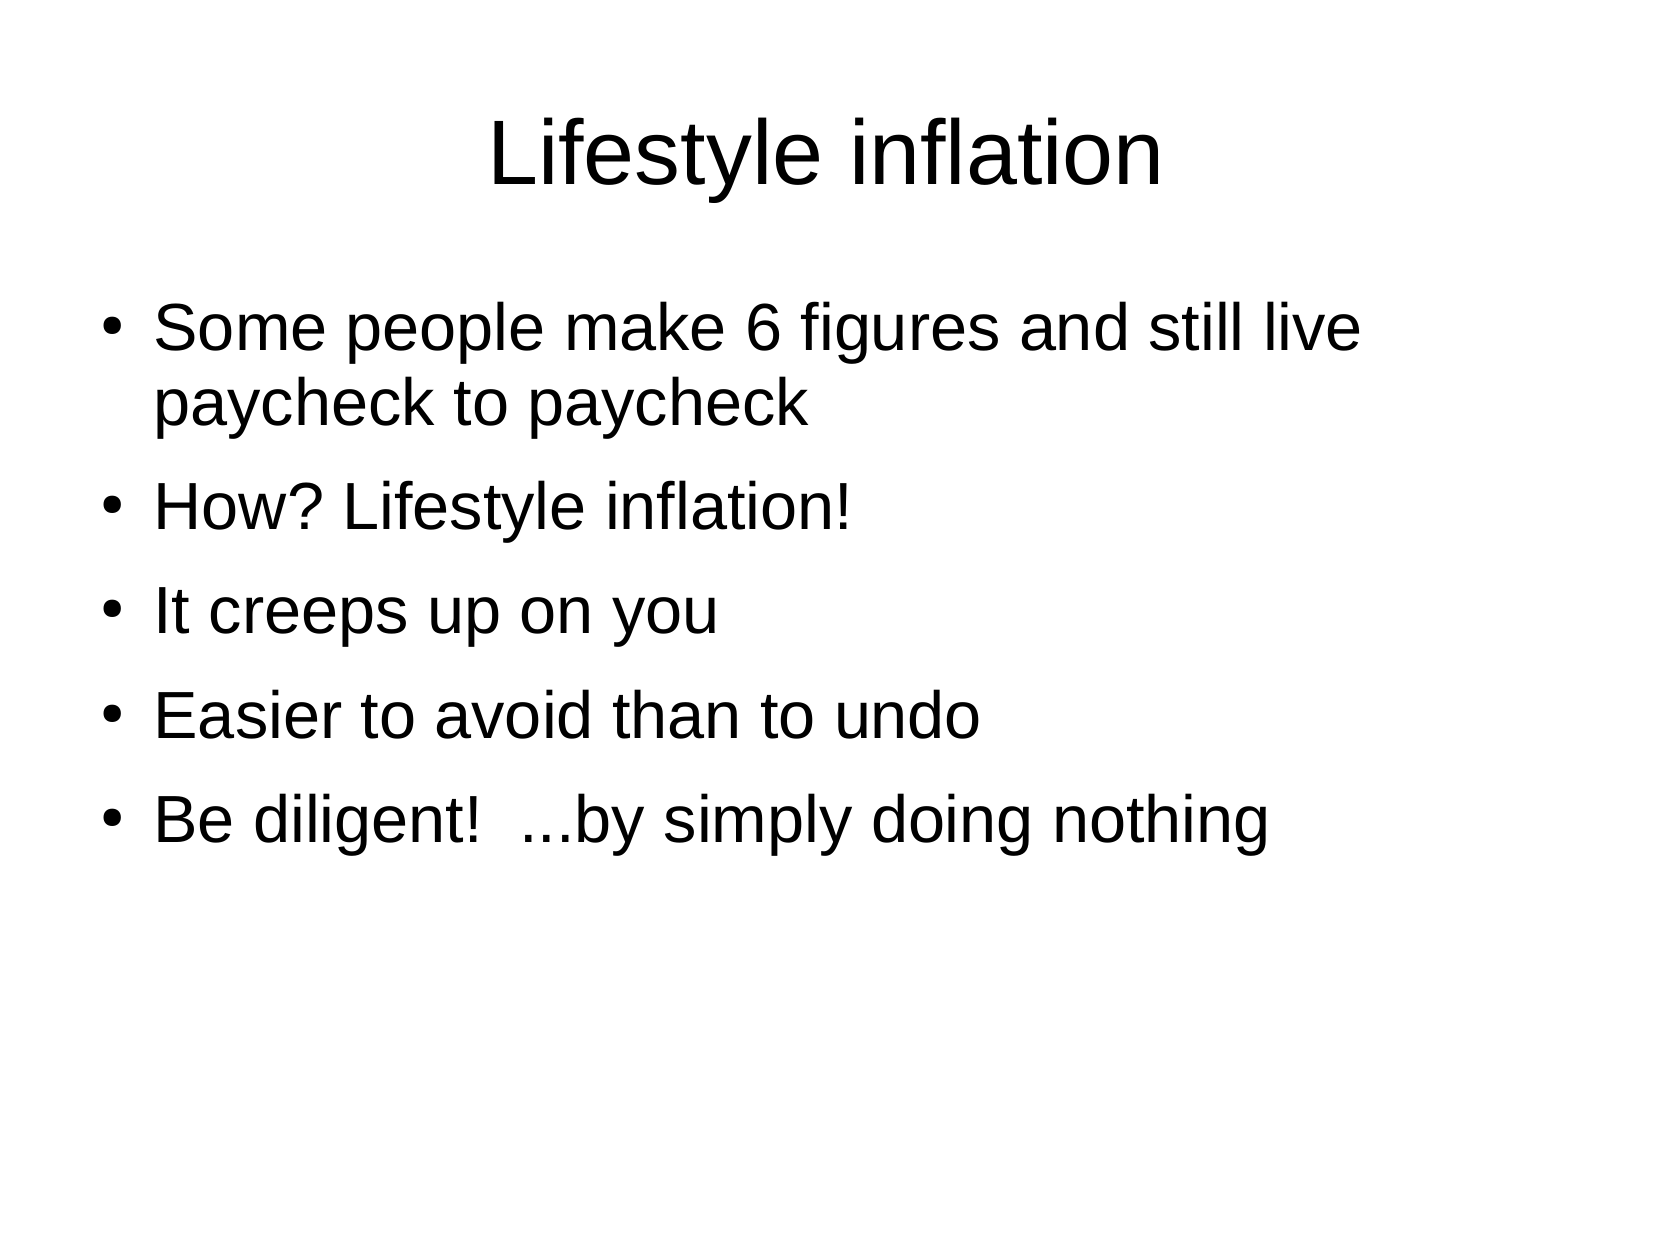

# Lifestyle inflation
Some people make 6 figures and still live paycheck to paycheck
How? Lifestyle inflation!
It creeps up on you
Easier to avoid than to undo
Be diligent! ...by simply doing nothing